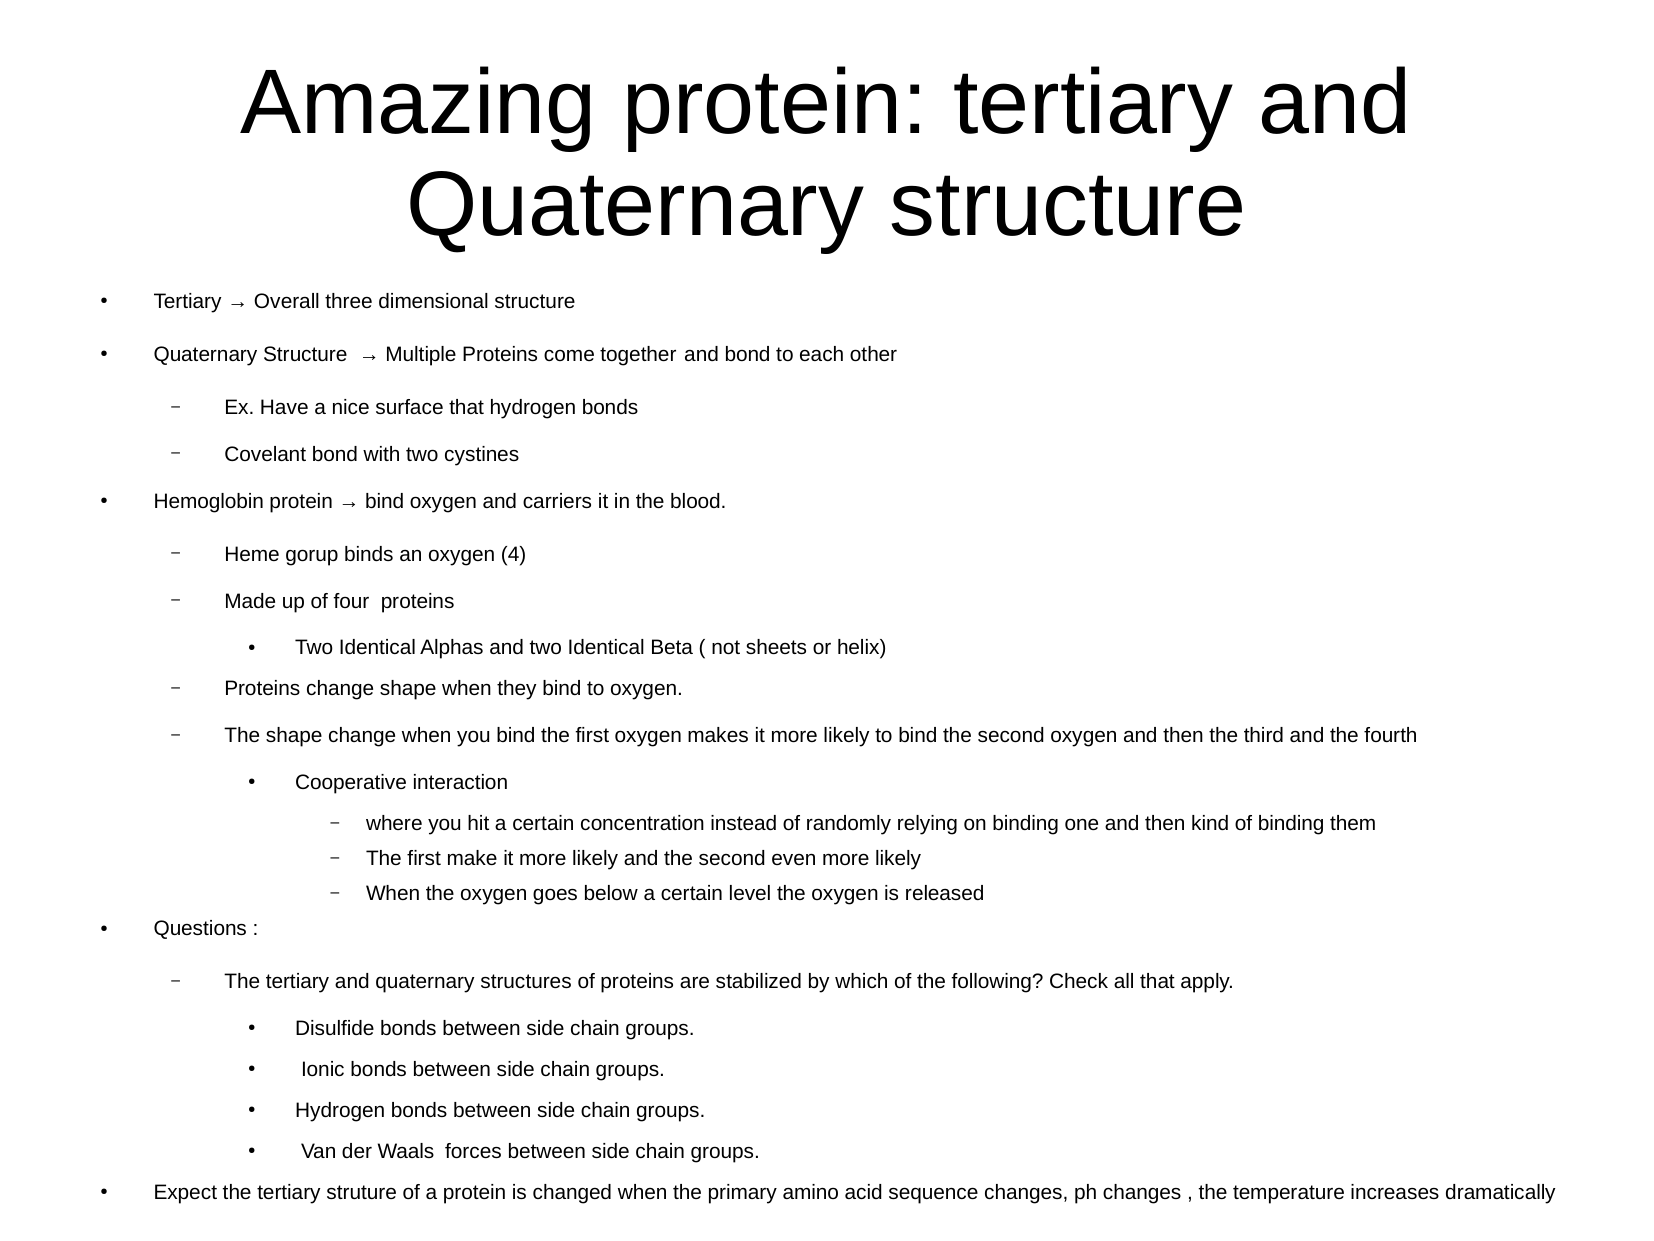

# Amazing protein: tertiary and Quaternary structure
Tertiary → Overall three dimensional structure
Quaternary Structure → Multiple Proteins come together	 and bond to each other
Ex. Have a nice surface that hydrogen bonds
Covelant bond with two cystines
Hemoglobin protein → bind oxygen and carriers it in the blood.
Heme gorup binds an oxygen (4)
Made up of four proteins
Two Identical Alphas and two Identical Beta ( not sheets or helix)
Proteins change shape when they bind to oxygen.
The shape change when you bind the first oxygen makes it more likely to bind the second oxygen and then the third and the fourth
Cooperative interaction
where you hit a certain concentration instead of randomly relying on binding one and then kind of binding them
The first make it more likely and the second even more likely
When the oxygen goes below a certain level the oxygen is released
Questions :
The tertiary and quaternary structures of proteins are stabilized by which of the following? Check all that apply.
Disulfide bonds between side chain groups.
 Ionic bonds between side chain groups.
Hydrogen bonds between side chain groups.
 Van der Waals 	forces between side chain groups.
Expect the tertiary struture of a protein is changed when the primary amino acid sequence changes, ph changes , the temperature increases dramatically